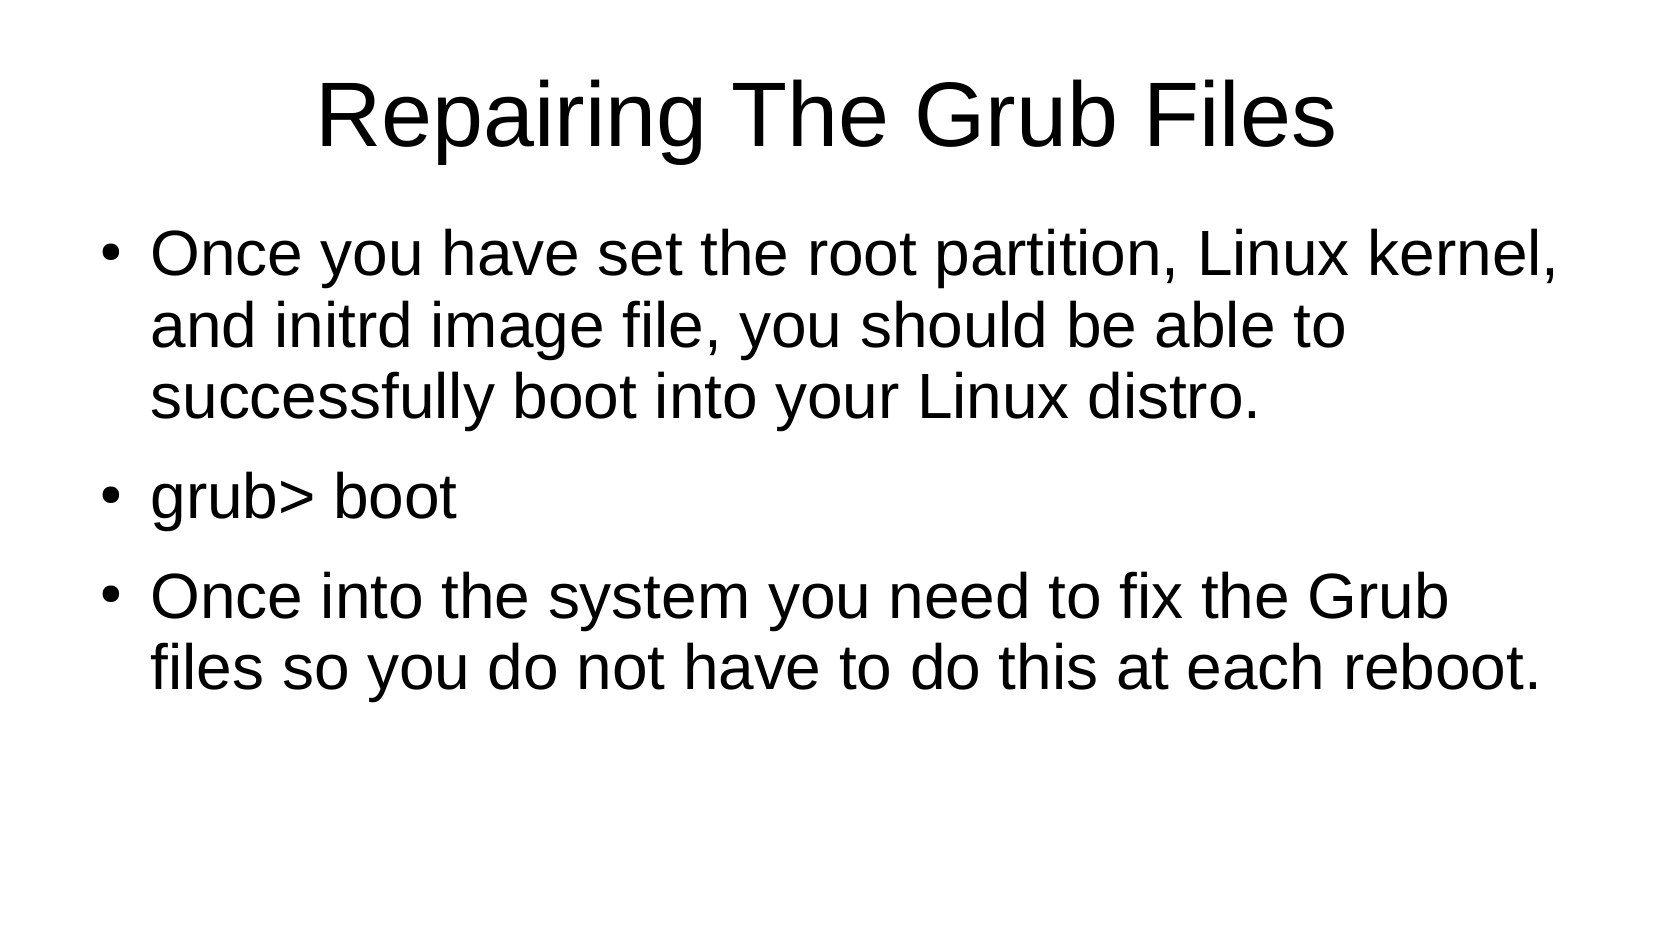

# Repairing The Grub Files
Once you have set the root partition, Linux kernel, and initrd image file, you should be able to successfully boot into your Linux distro.
grub> boot
Once into the system you need to fix the Grub files so you do not have to do this at each reboot.